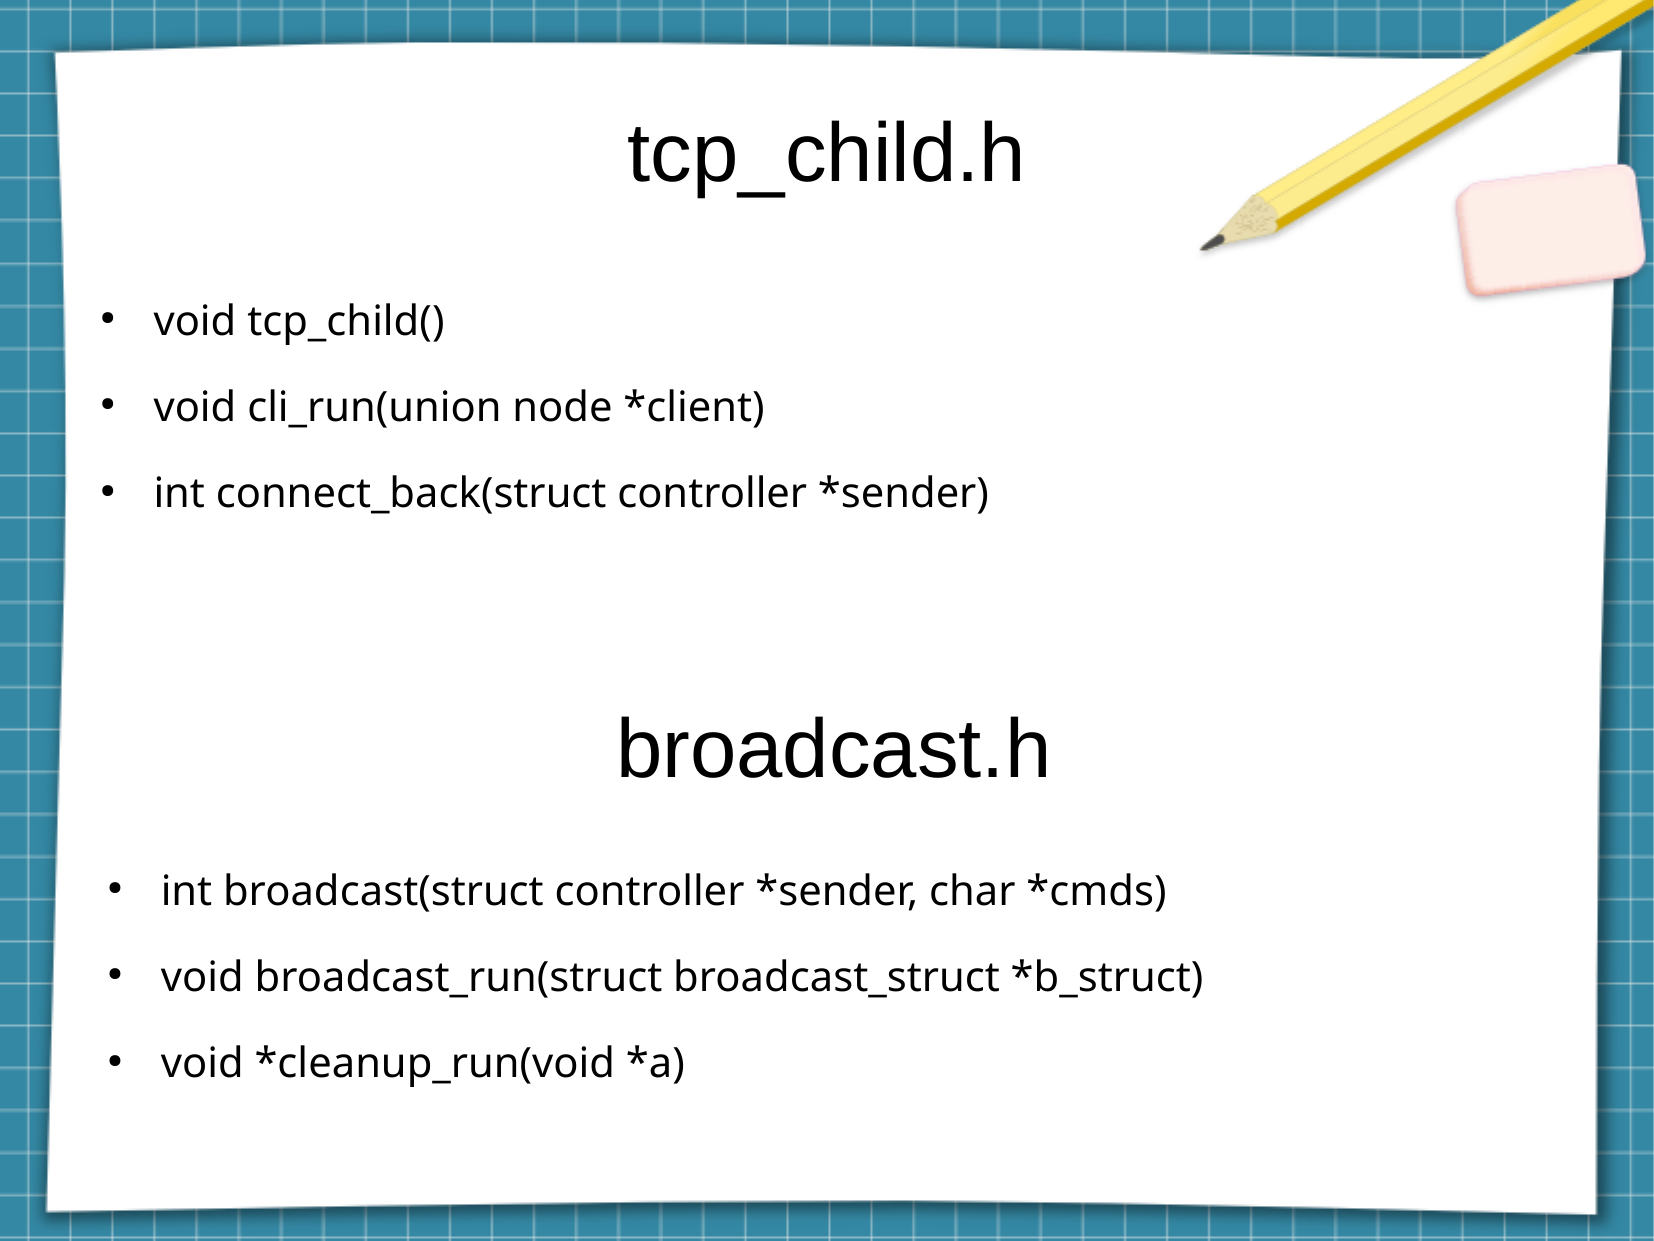

# tcp_child.h
void tcp_child()
void cli_run(union node *client)
int connect_back(struct controller *sender)
broadcast.h
int broadcast(struct controller *sender, char *cmds)
void broadcast_run(struct broadcast_struct *b_struct)
void *cleanup_run(void *a)